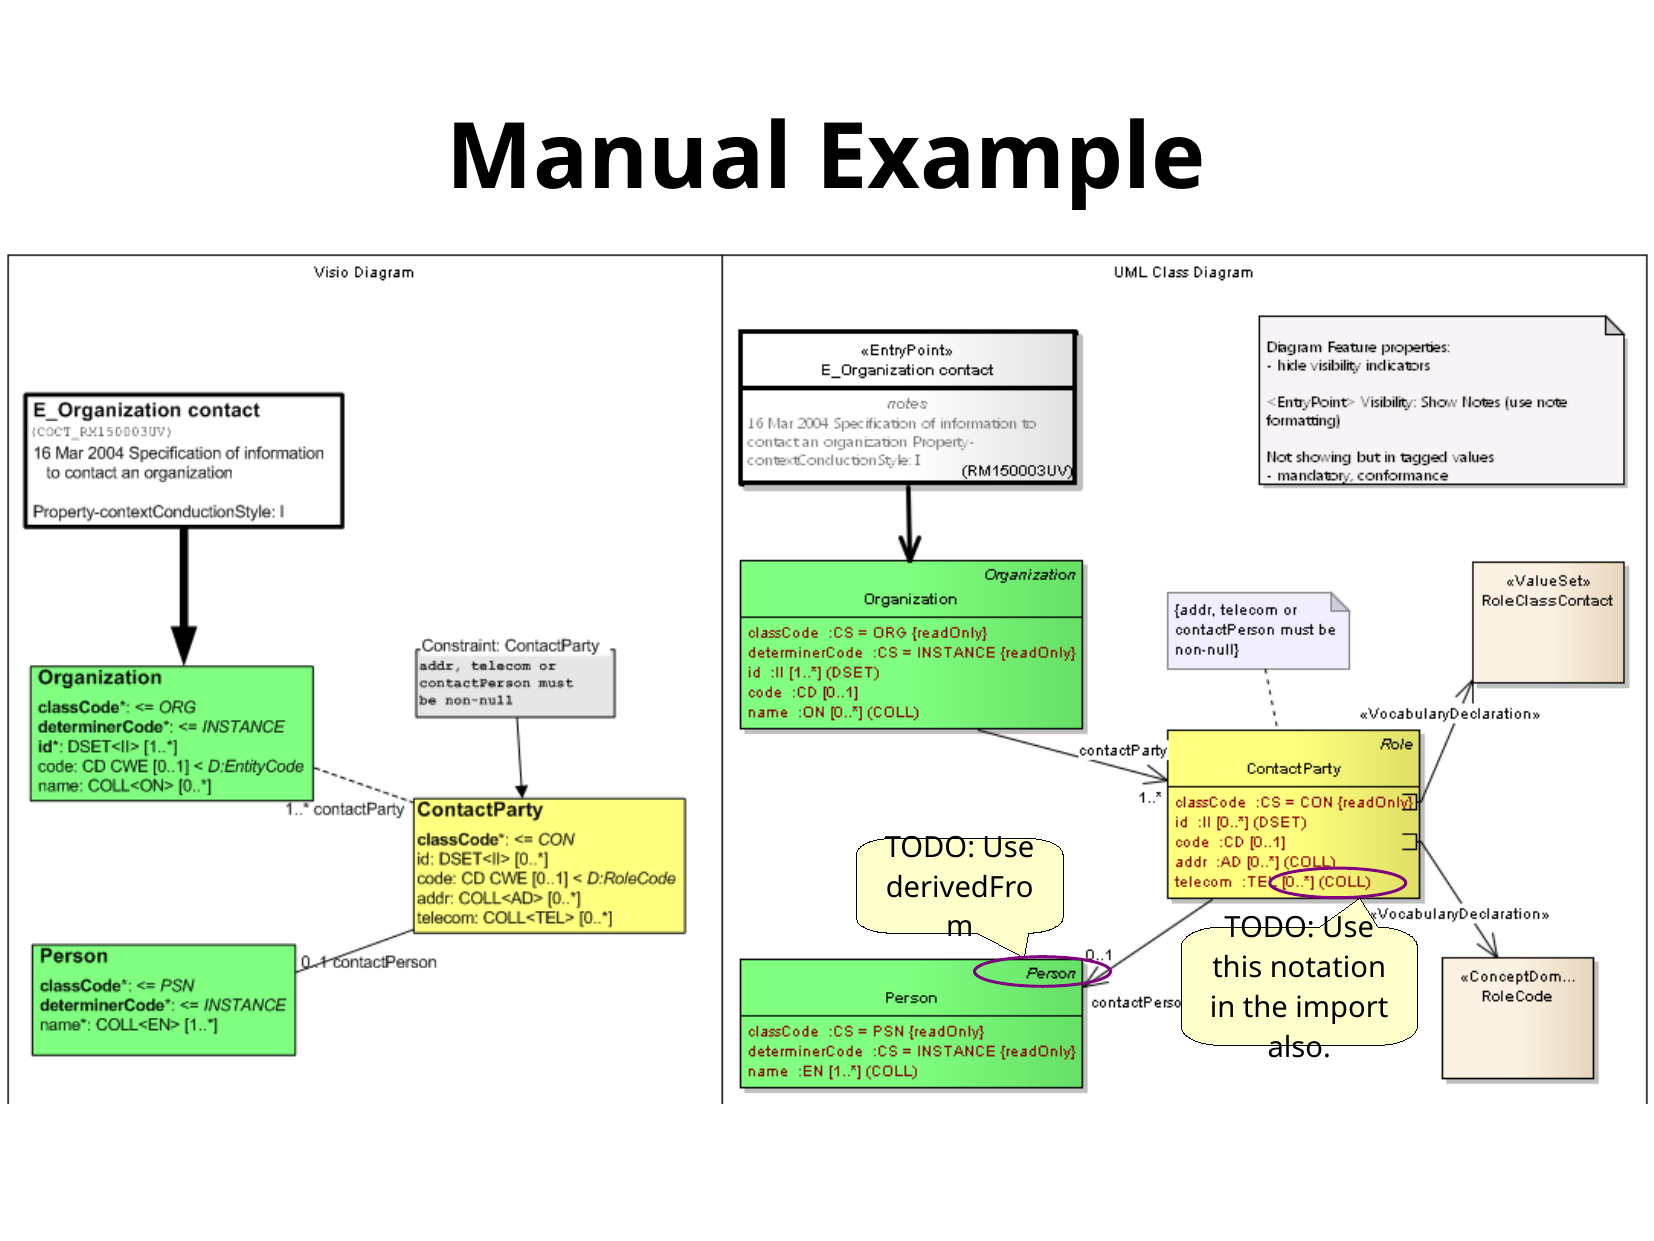

# Manual Example
TODO: Use derivedFrom
TODO: Use this notation in the import also.